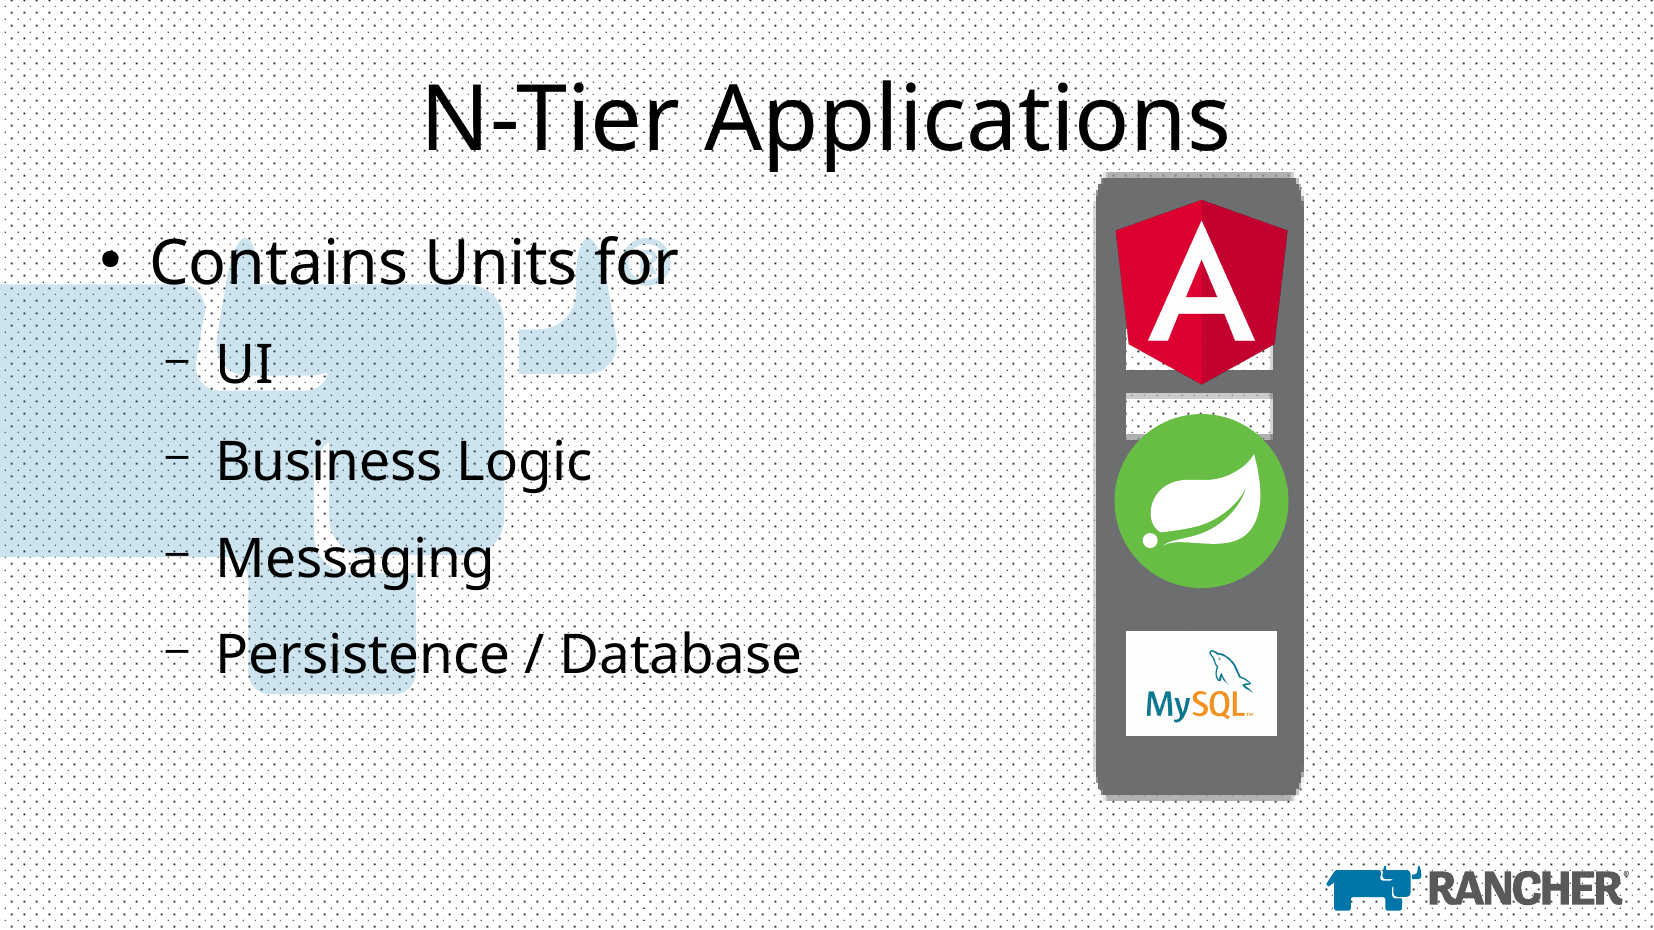

# N-Tier Applications
Contains Units for
UI
Business Logic
Messaging
Persistence / Database